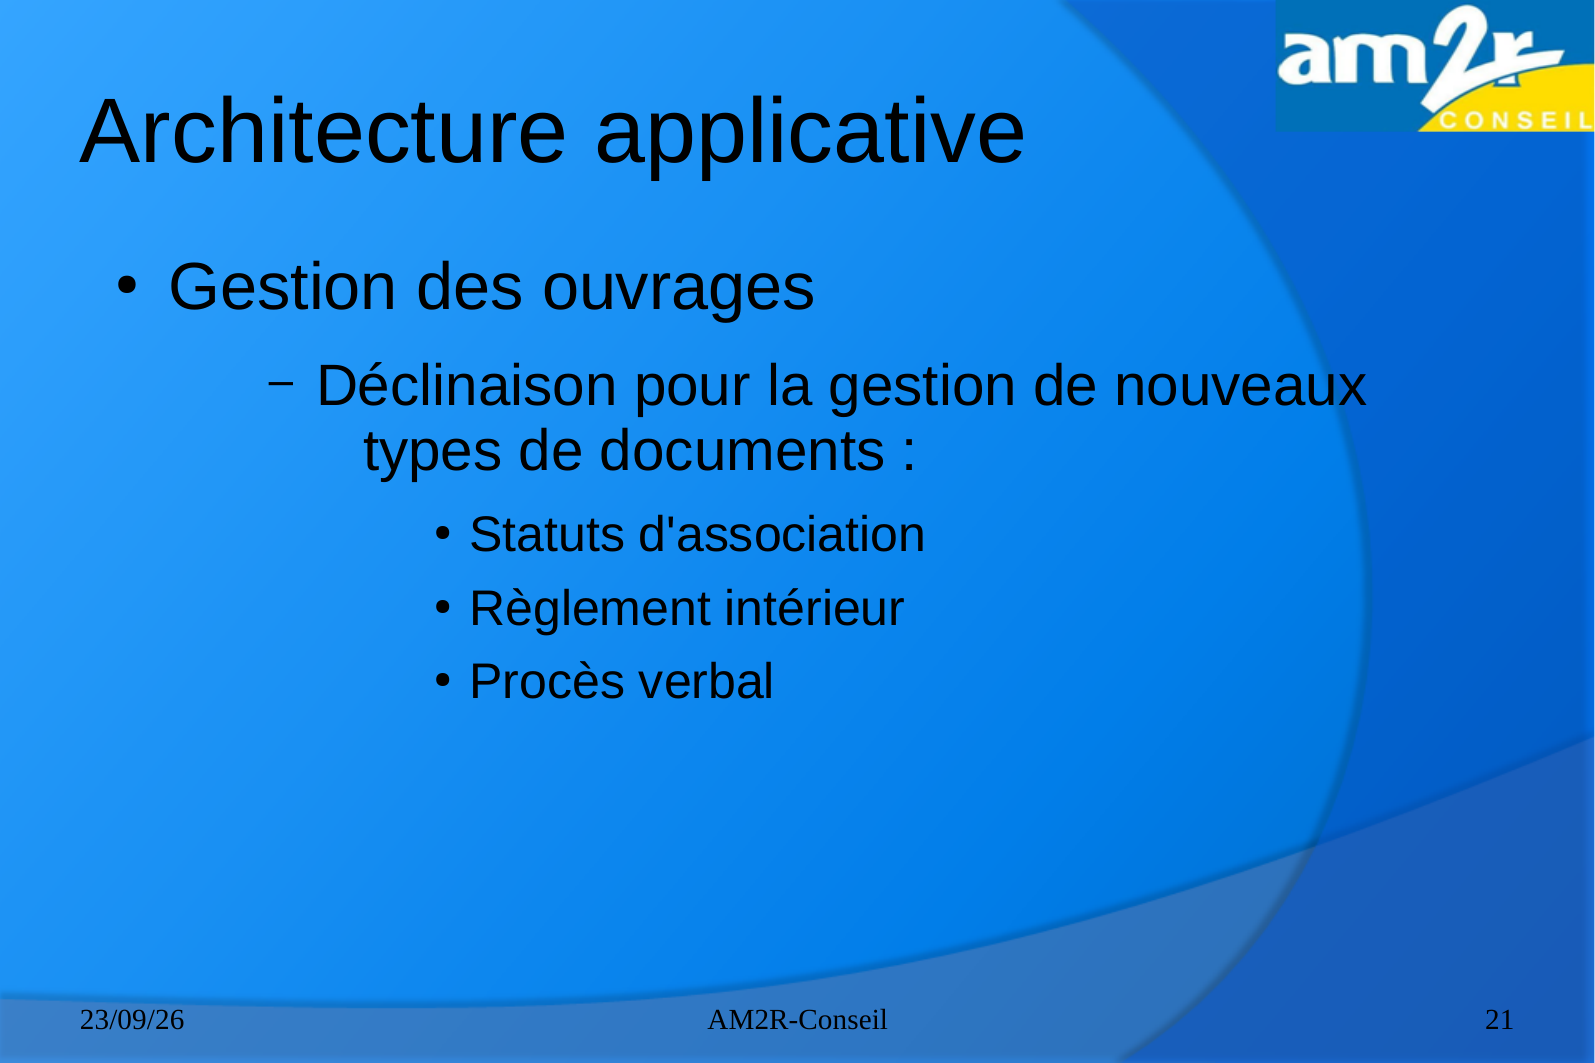

# Architecture applicative
Gestion des ouvrages
Déclinaison pour la gestion de nouveaux types de documents :
Statuts d'association
Règlement intérieur
Procès verbal
AM2R-Conseil
21